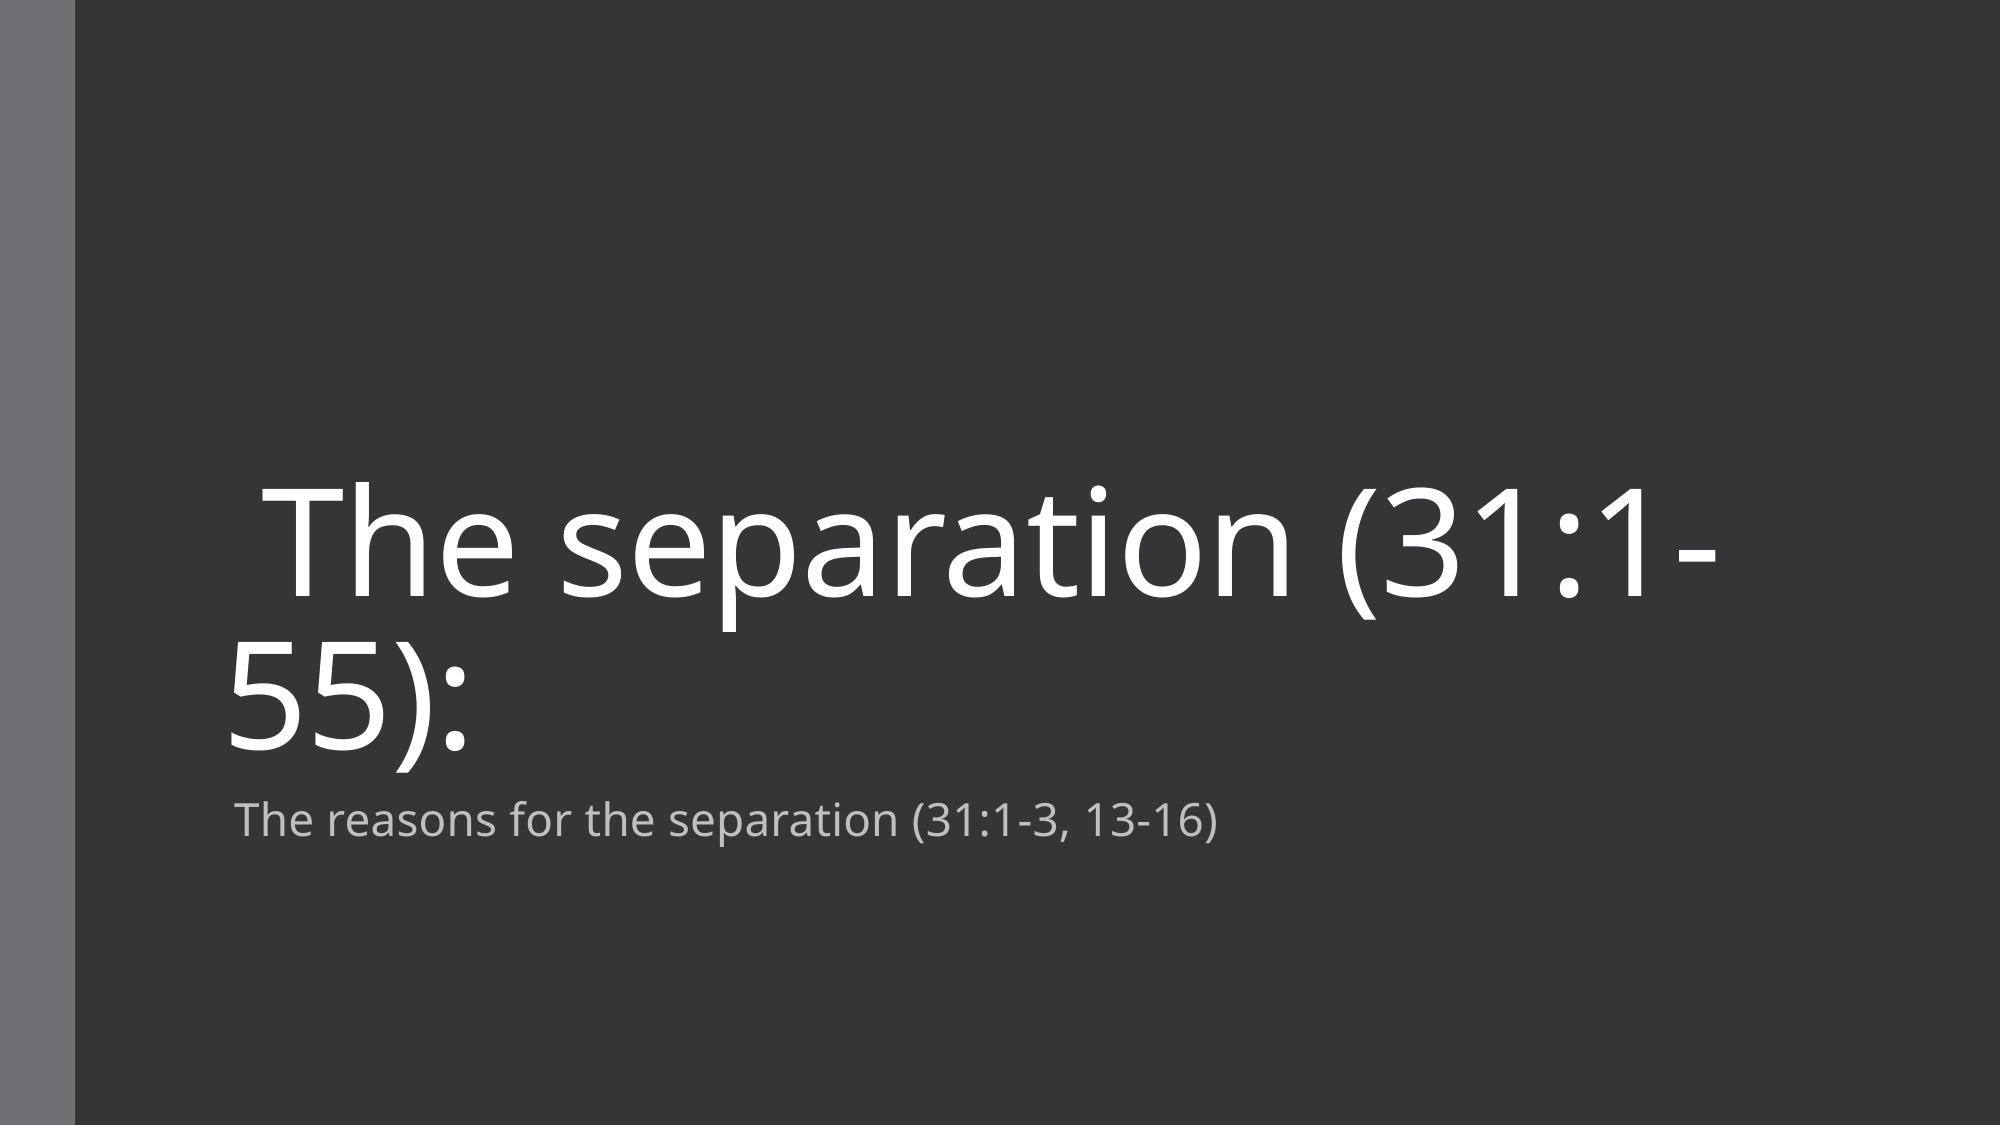

# The separation (31:1-55):
 The reasons for the separation (31:1-3, 13-16)